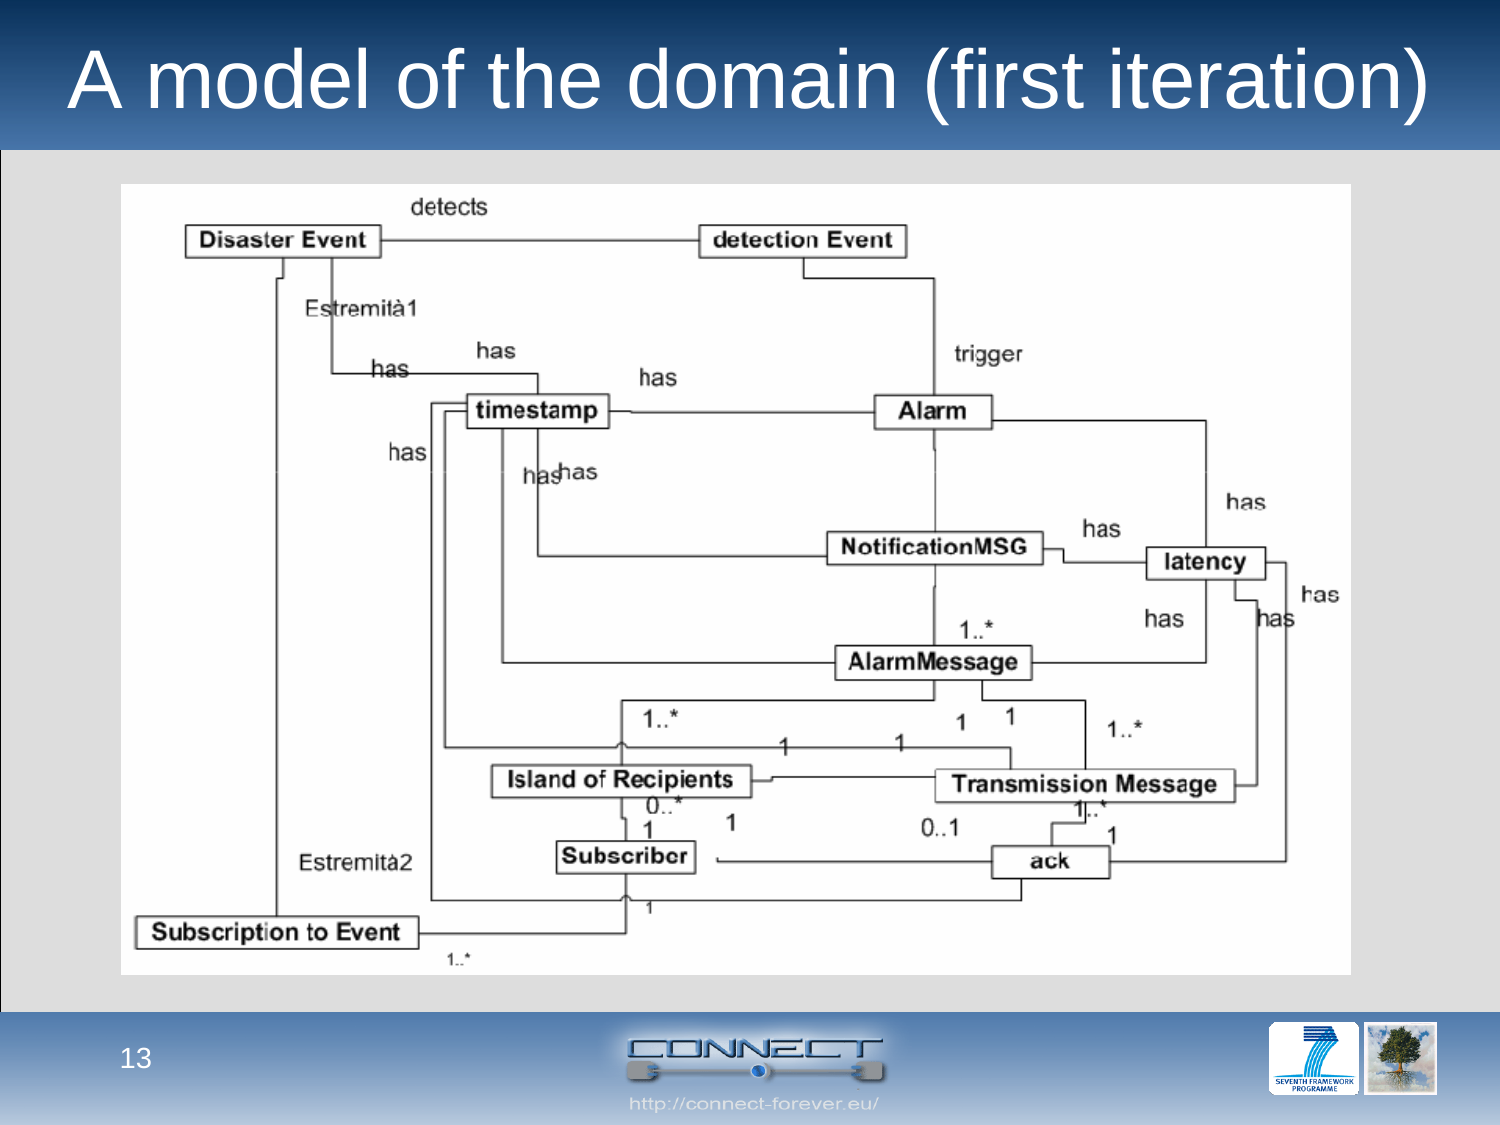

# A model of the domain (first iteration)
13